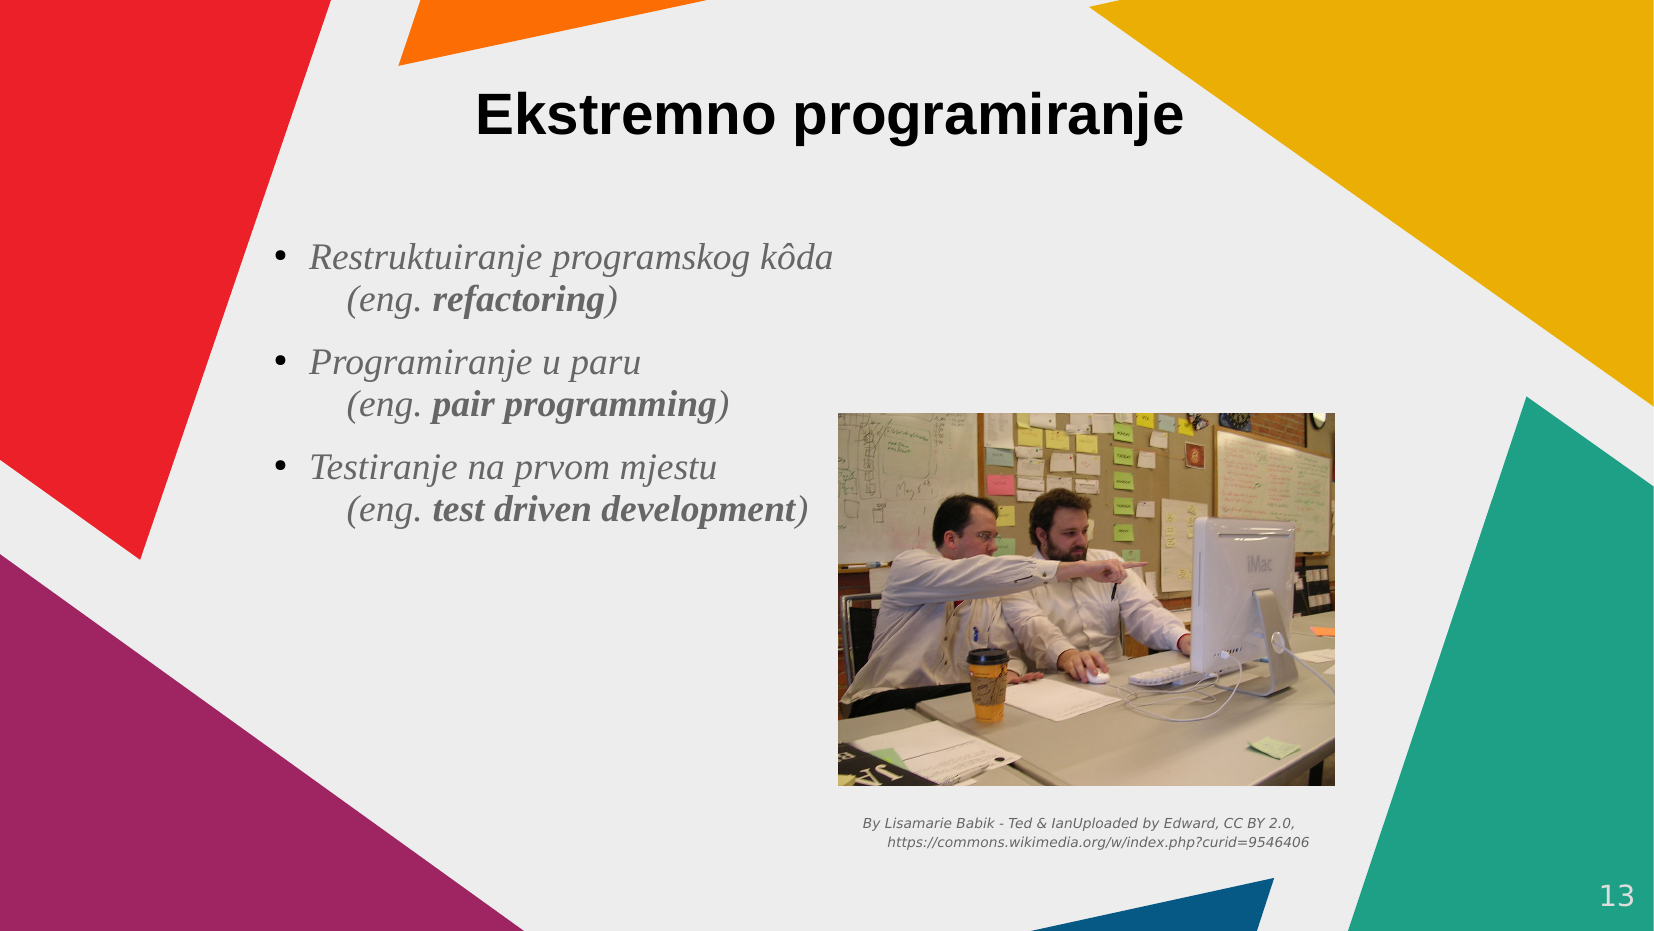

# Ekstremno programiranje
Restruktuiranje programskog kôda
(eng. refactoring)
Programiranje u paru
(eng. pair programming)
Testiranje na prvom mjestu
(eng. test driven development)
By Lisamarie Babik - Ted & IanUploaded by Edward, CC BY 2.0, https://commons.wikimedia.org/w/index.php?curid=9546406
13